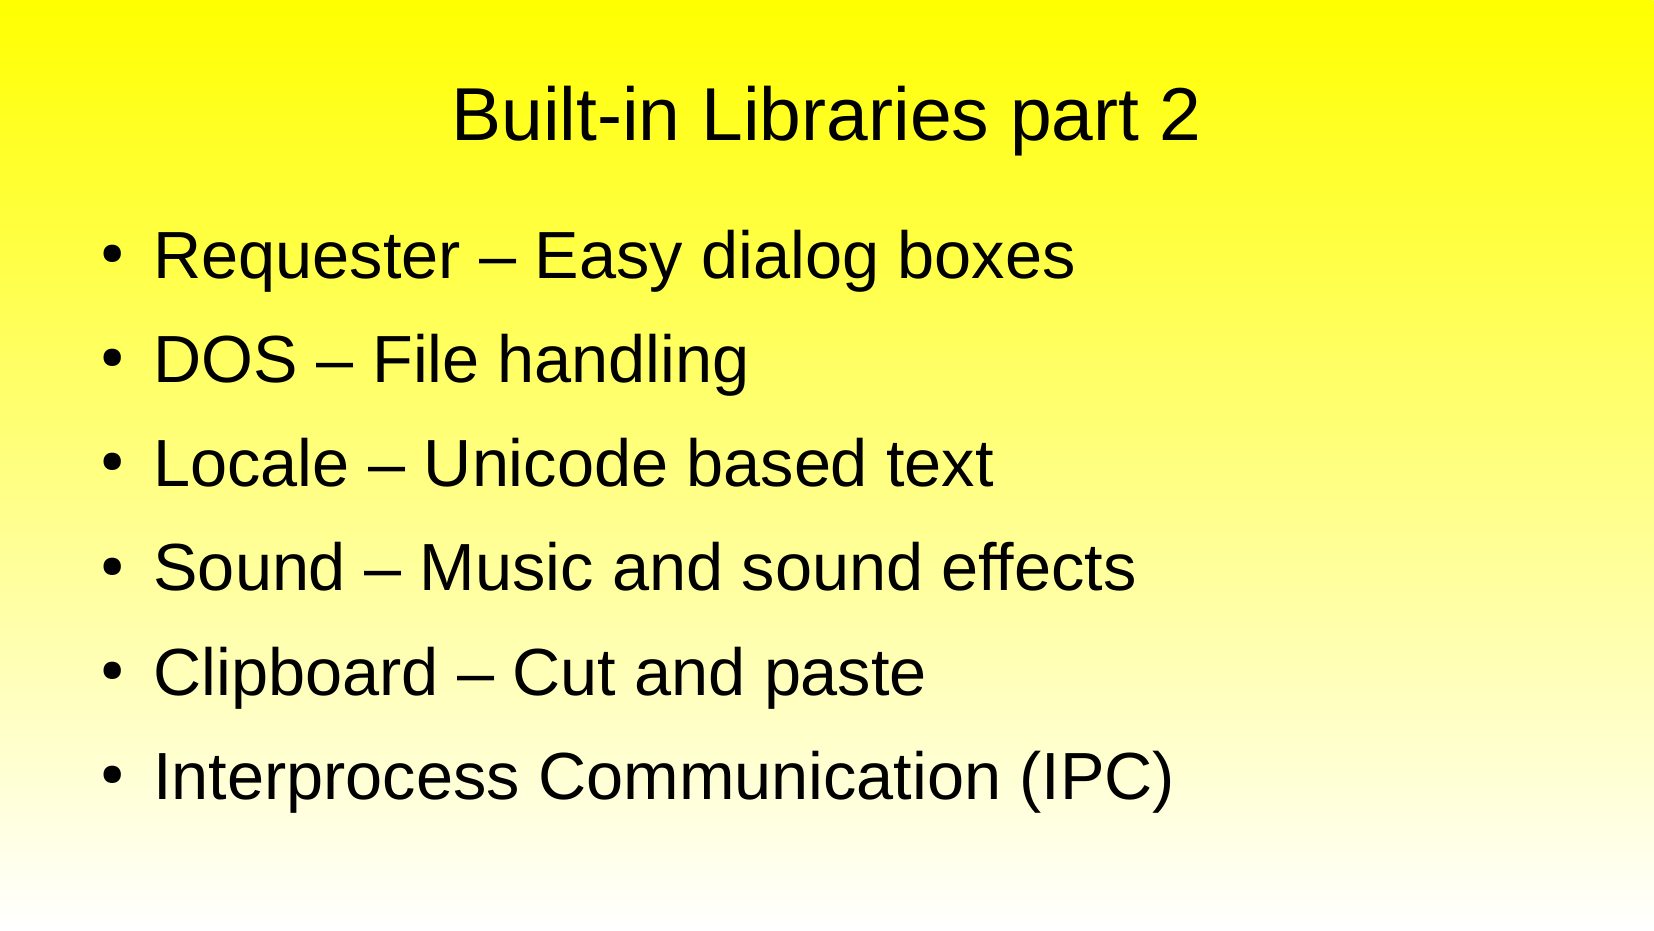

# Built-in Libraries part 2
Requester – Easy dialog boxes
DOS – File handling
Locale – Unicode based text
Sound – Music and sound effects
Clipboard – Cut and paste
Interprocess Communication (IPC)